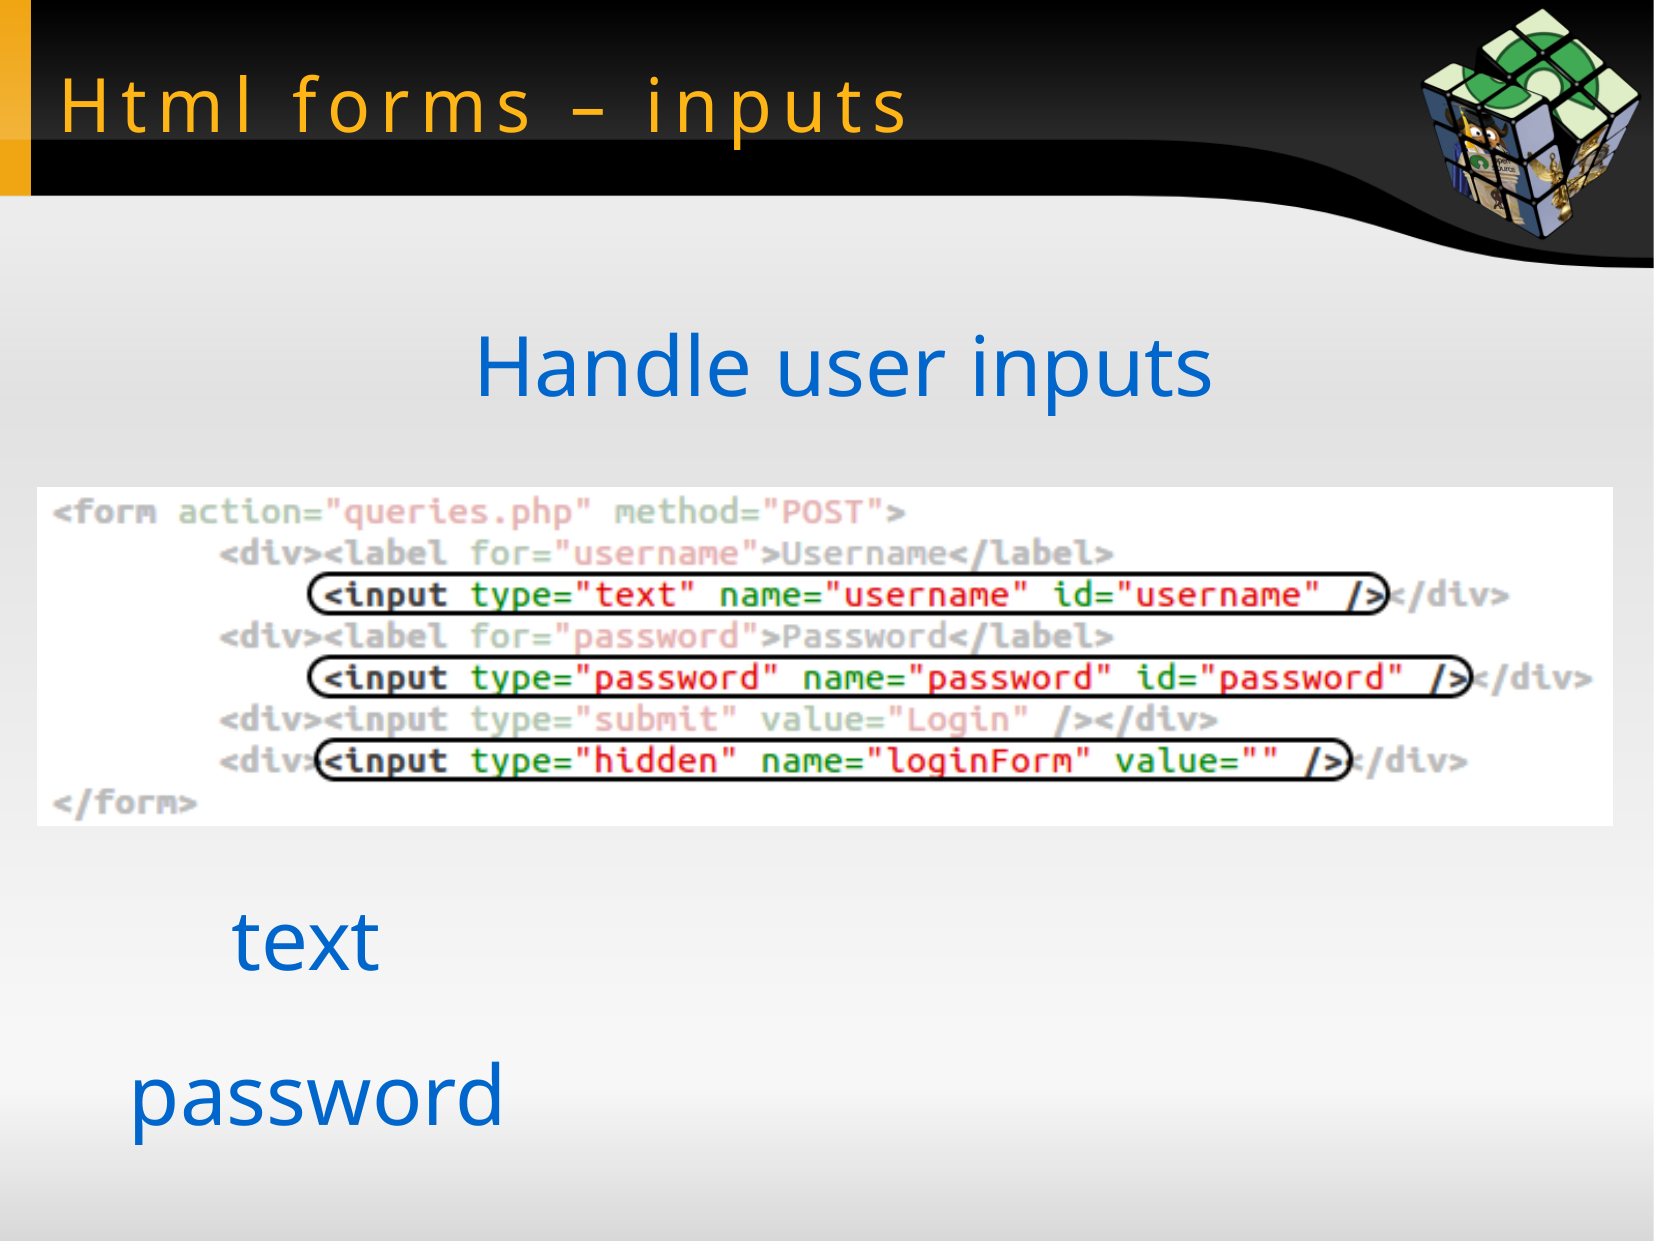

# Html forms – inputs
Handle user inputs
text
password